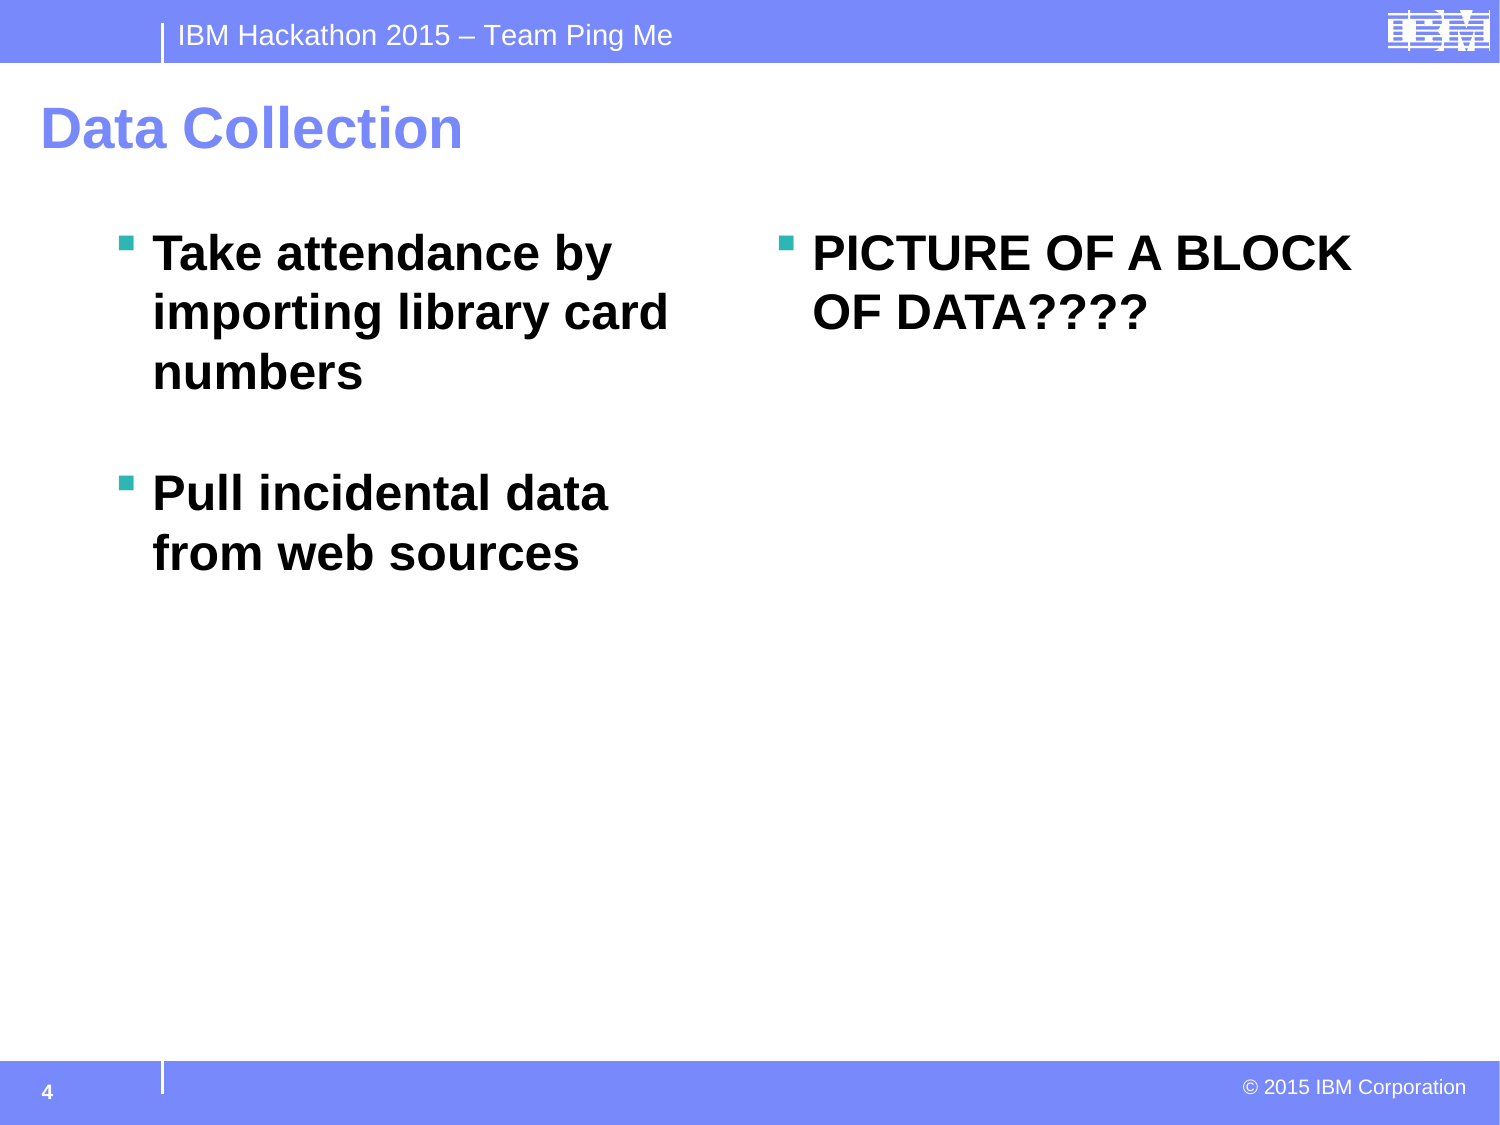

# Data Collection
Take attendance by importing library card numbers
Pull incidental data from web sources
PICTURE OF A BLOCK OF DATA????